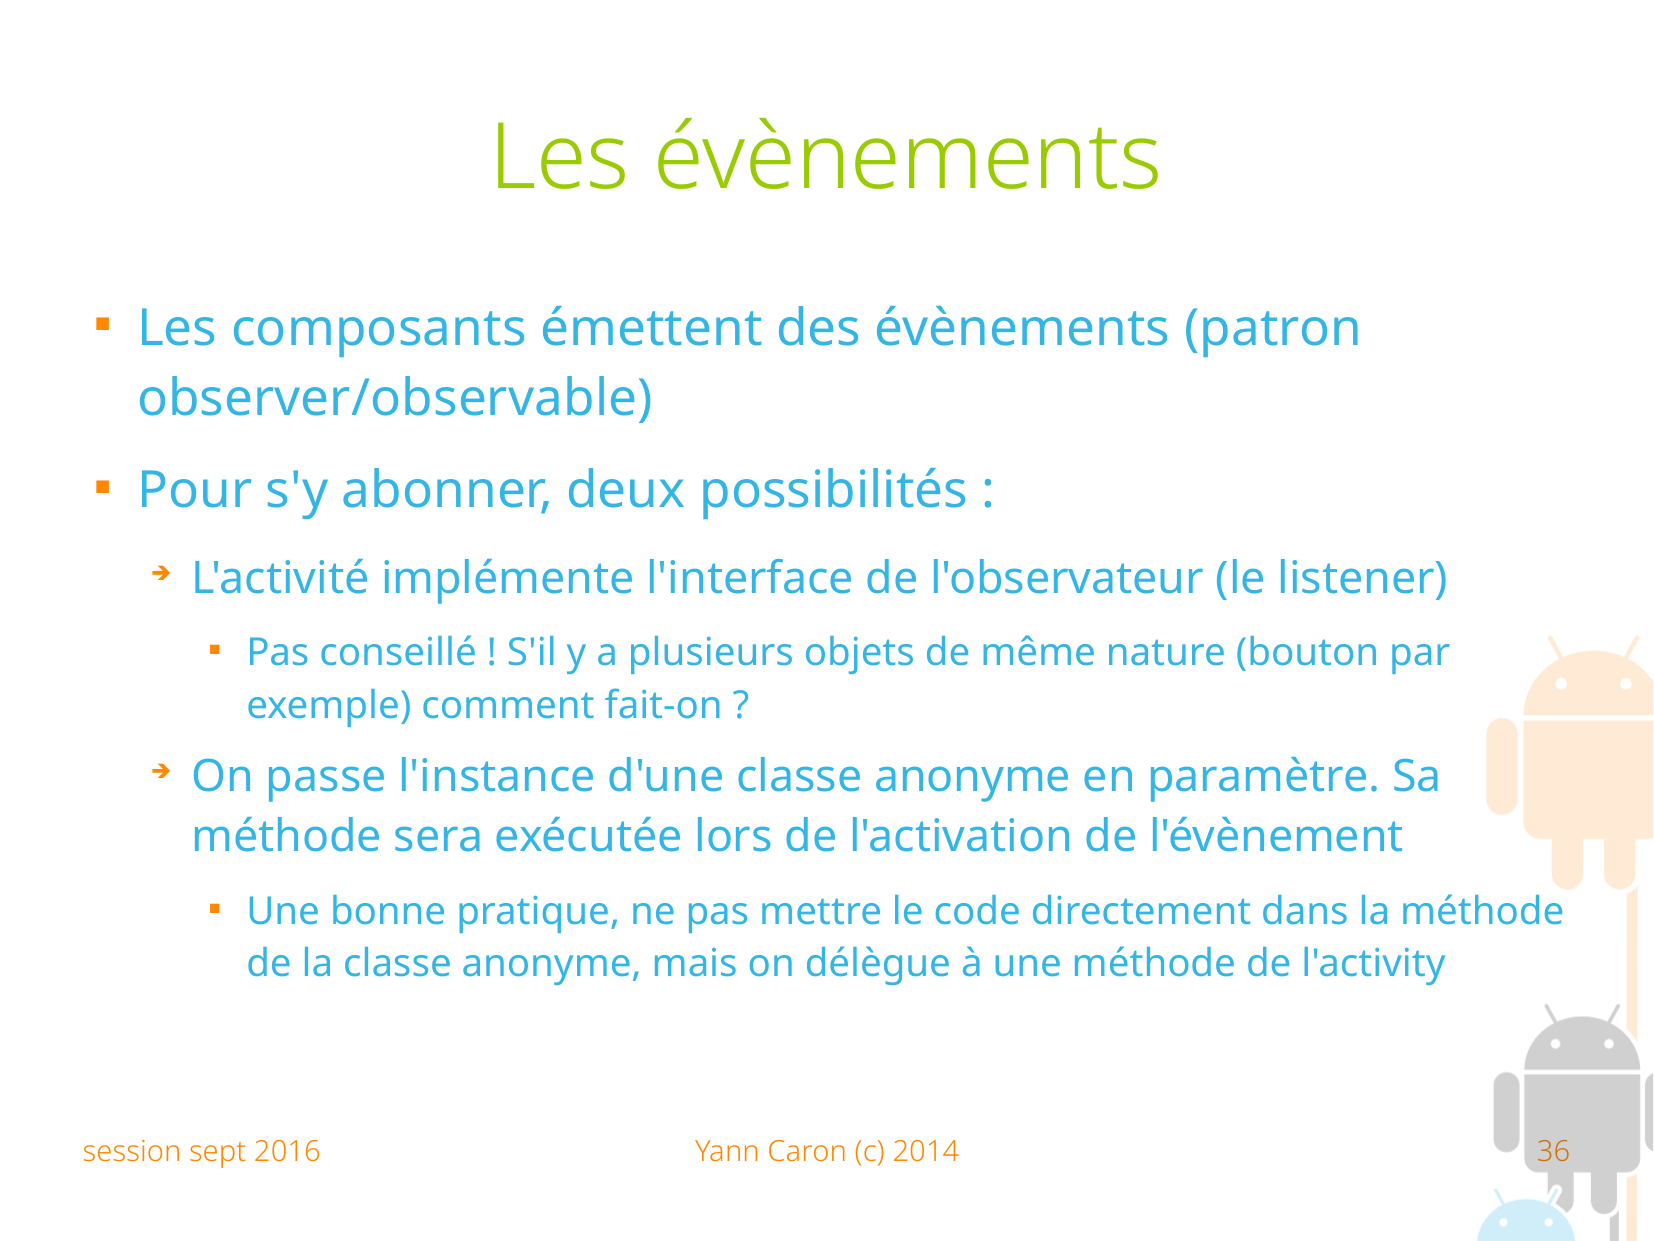

# Les évènements
Les composants émettent des évènements (patron observer/observable)
Pour s'y abonner, deux possibilités :
L'activité implémente l'interface de l'observateur (le listener)
Pas conseillé ! S'il y a plusieurs objets de même nature (bouton par exemple) comment fait-on ?
On passe l'instance d'une classe anonyme en paramètre. Sa méthode sera exécutée lors de l'activation de l'évènement
Une bonne pratique, ne pas mettre le code directement dans la méthode de la classe anonyme, mais on délègue à une méthode de l'activity
session sept 2016
Yann Caron (c) 2014
36